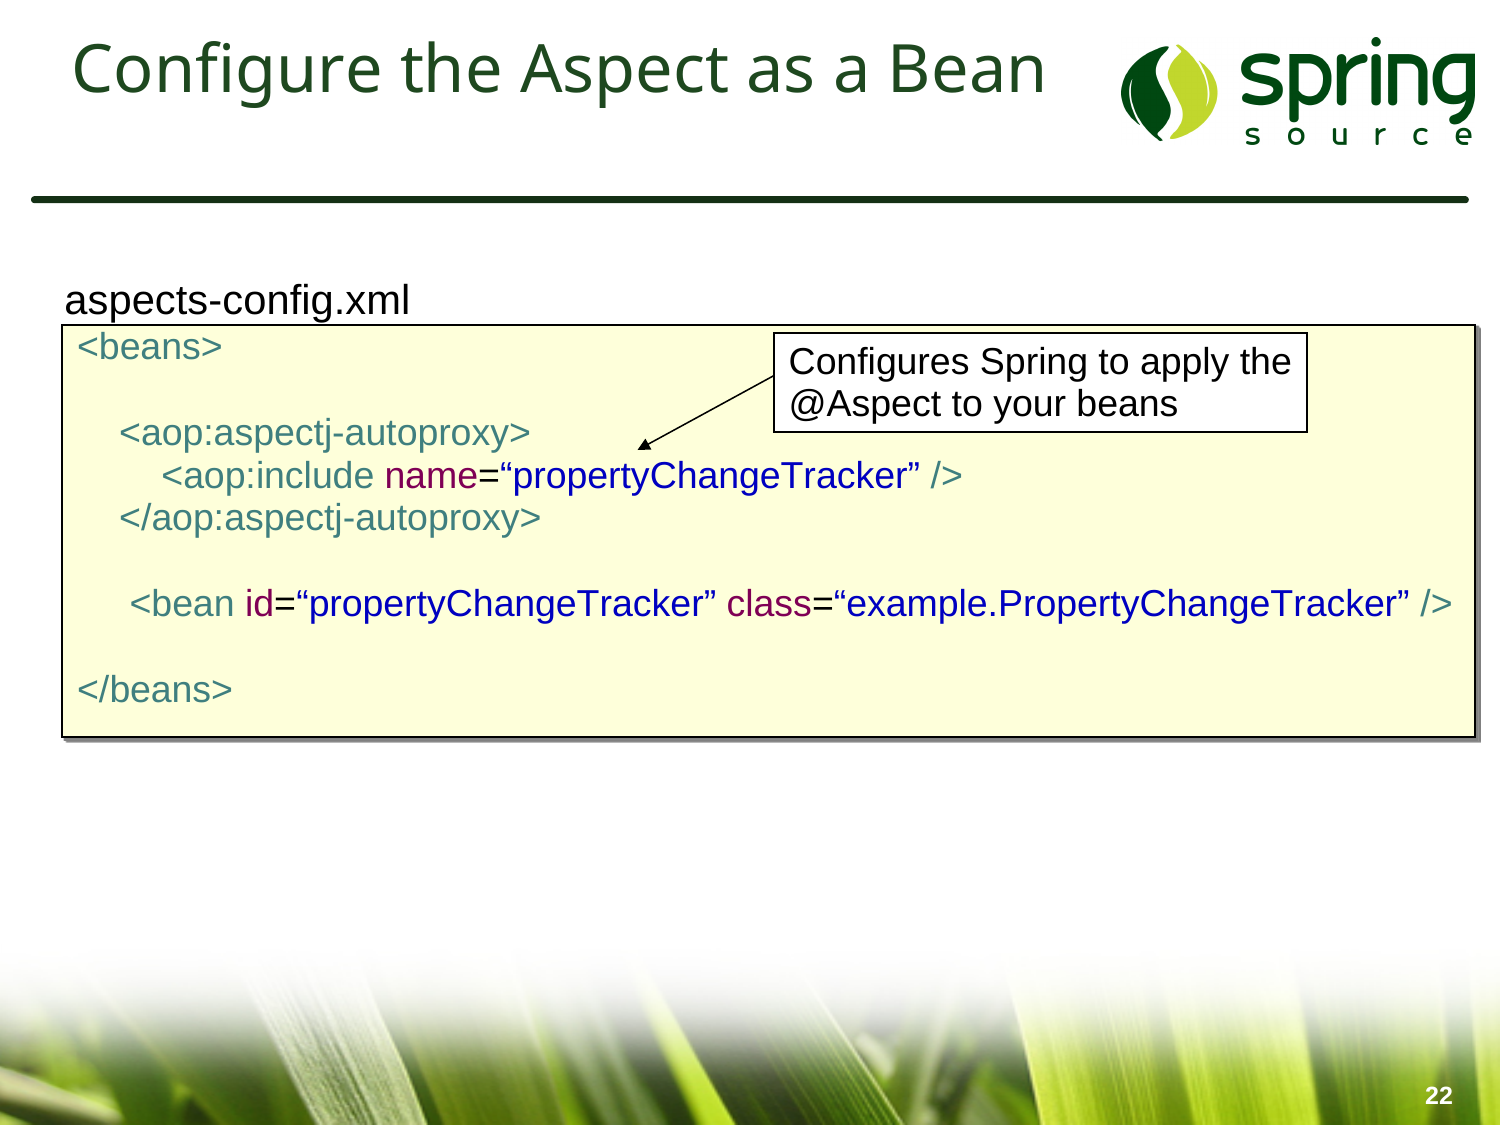

# Configure the Aspect as a Bean
aspects-config.xml
<beans>
 <aop:aspectj-autoproxy>
 <aop:include name=“propertyChangeTracker” />
 </aop:aspectj-autoproxy>
 <bean id=“propertyChangeTracker” class=“example.PropertyChangeTracker” />
</beans>
Configures Spring to apply the
@Aspect to your beans